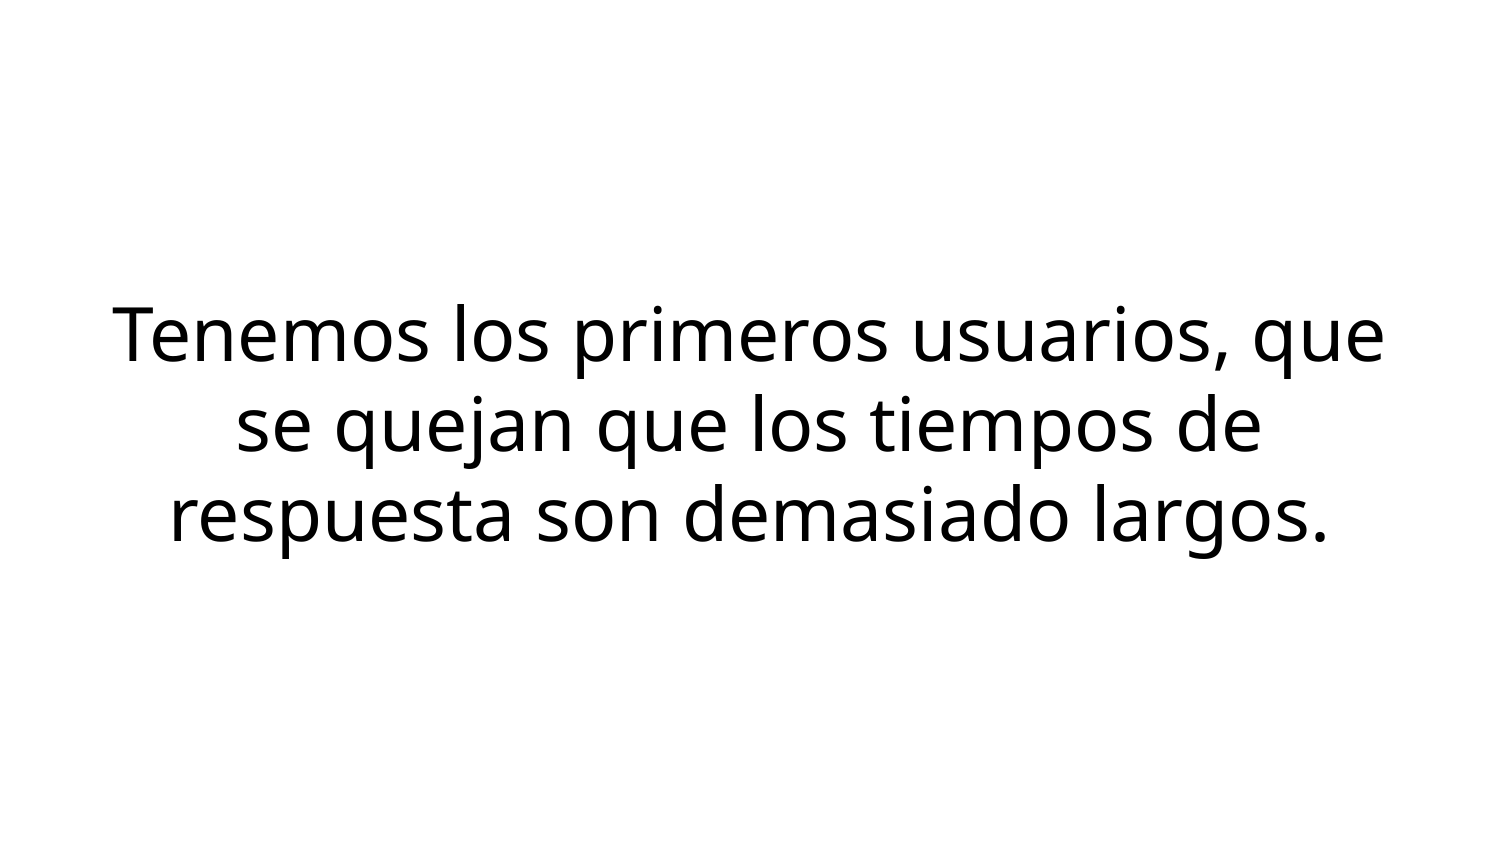

# Tenemos los primeros usuarios, que se quejan que los tiempos de respuesta son demasiado largos.